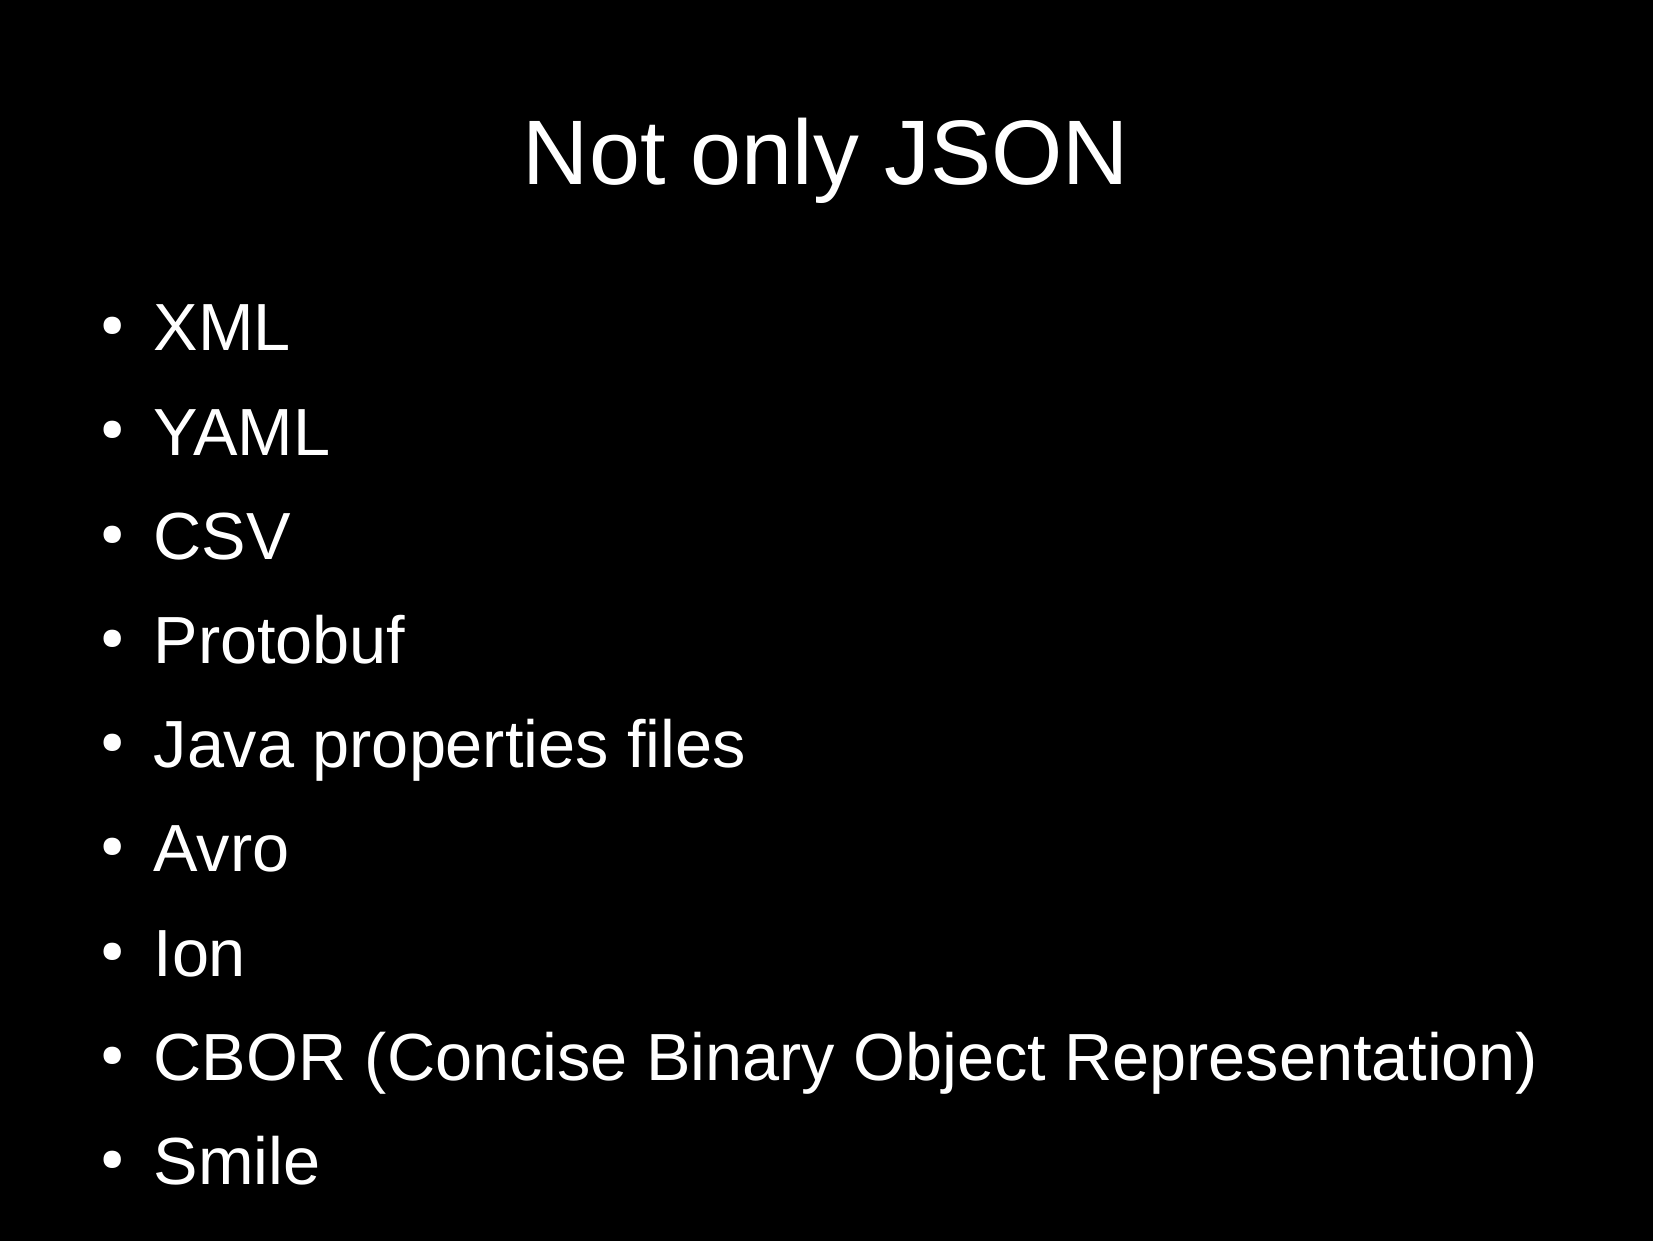

# Not only JSON
XML
YAML
CSV
Protobuf
Java properties files
Avro
Ion
CBOR (Concise Binary Object Representation)
Smile